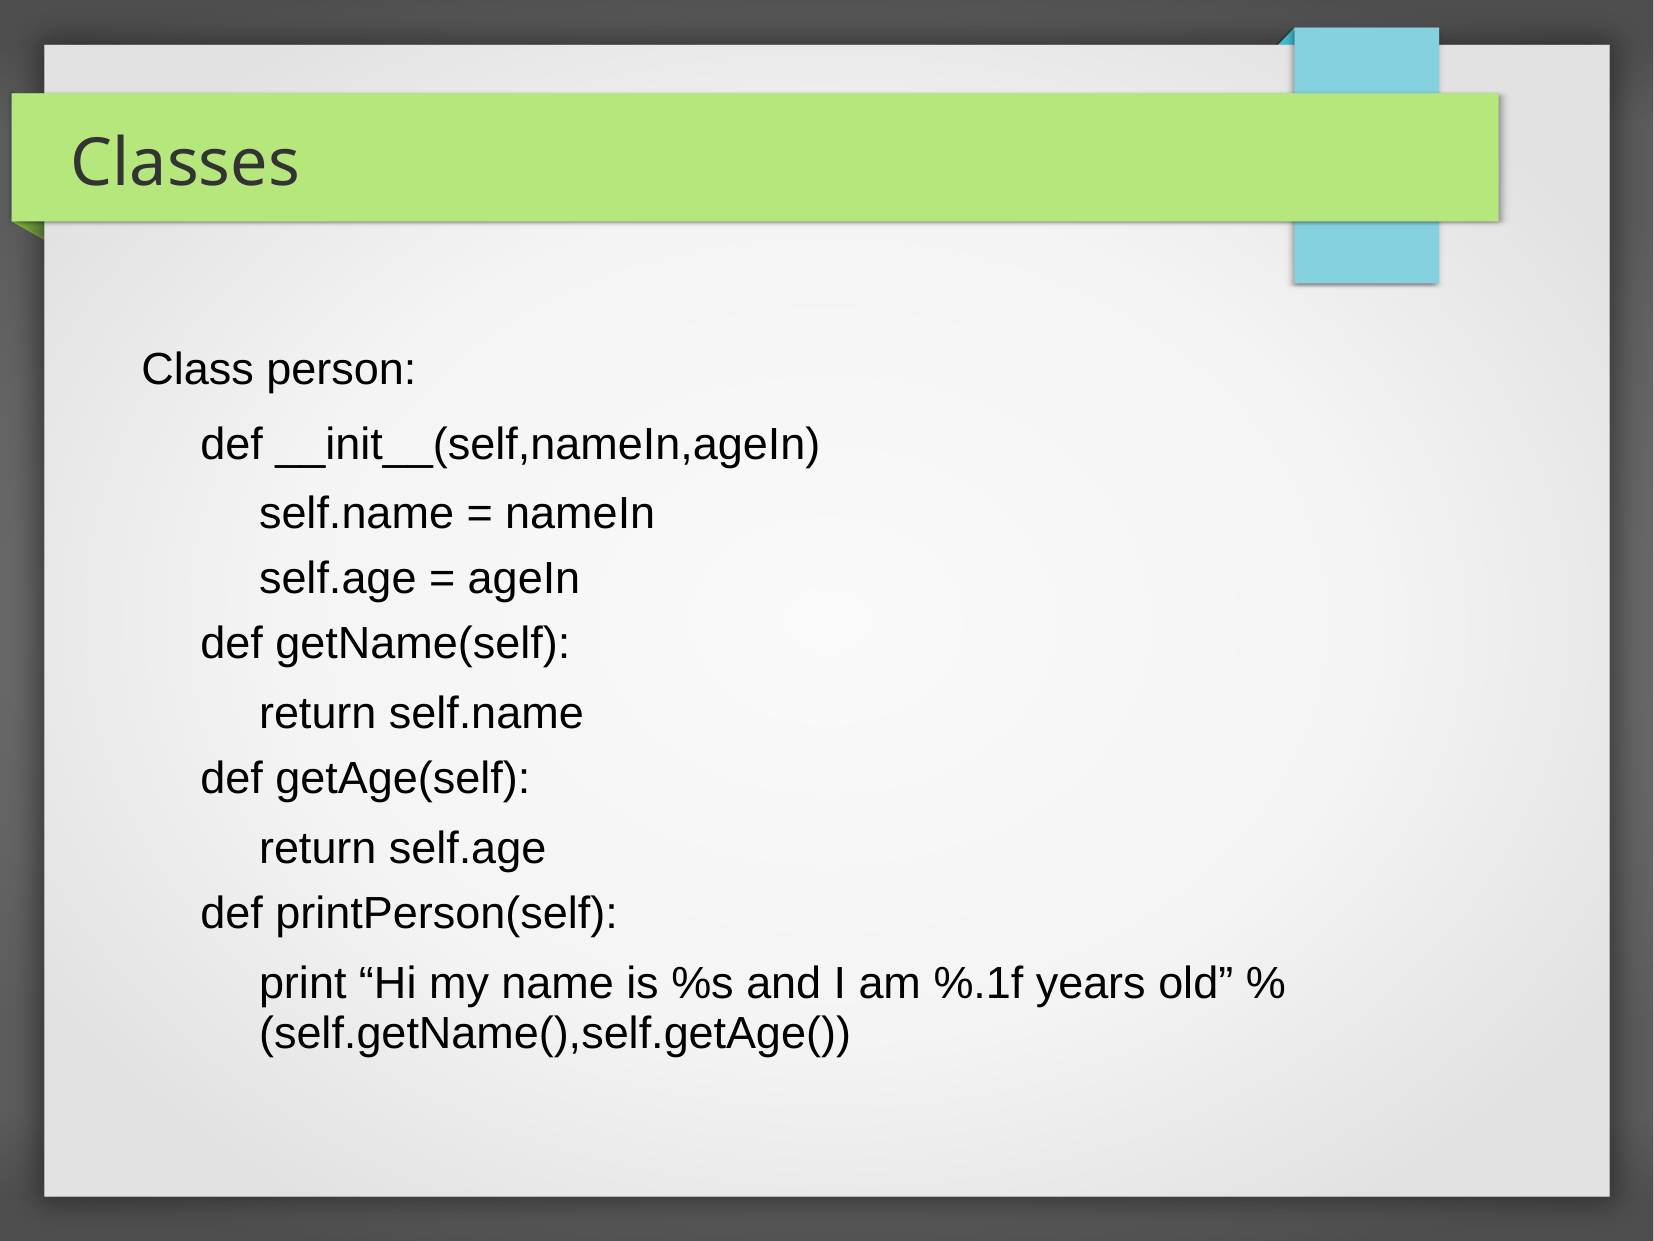

# Classes
Class person:
def __init__(self,nameIn,ageIn)
self.name = nameIn
self.age = ageIn
def getName(self):
return self.name
def getAge(self):
return self.age
def printPerson(self):
print “Hi my name is %s and I am %.1f years old” % (self.getName(),self.getAge())